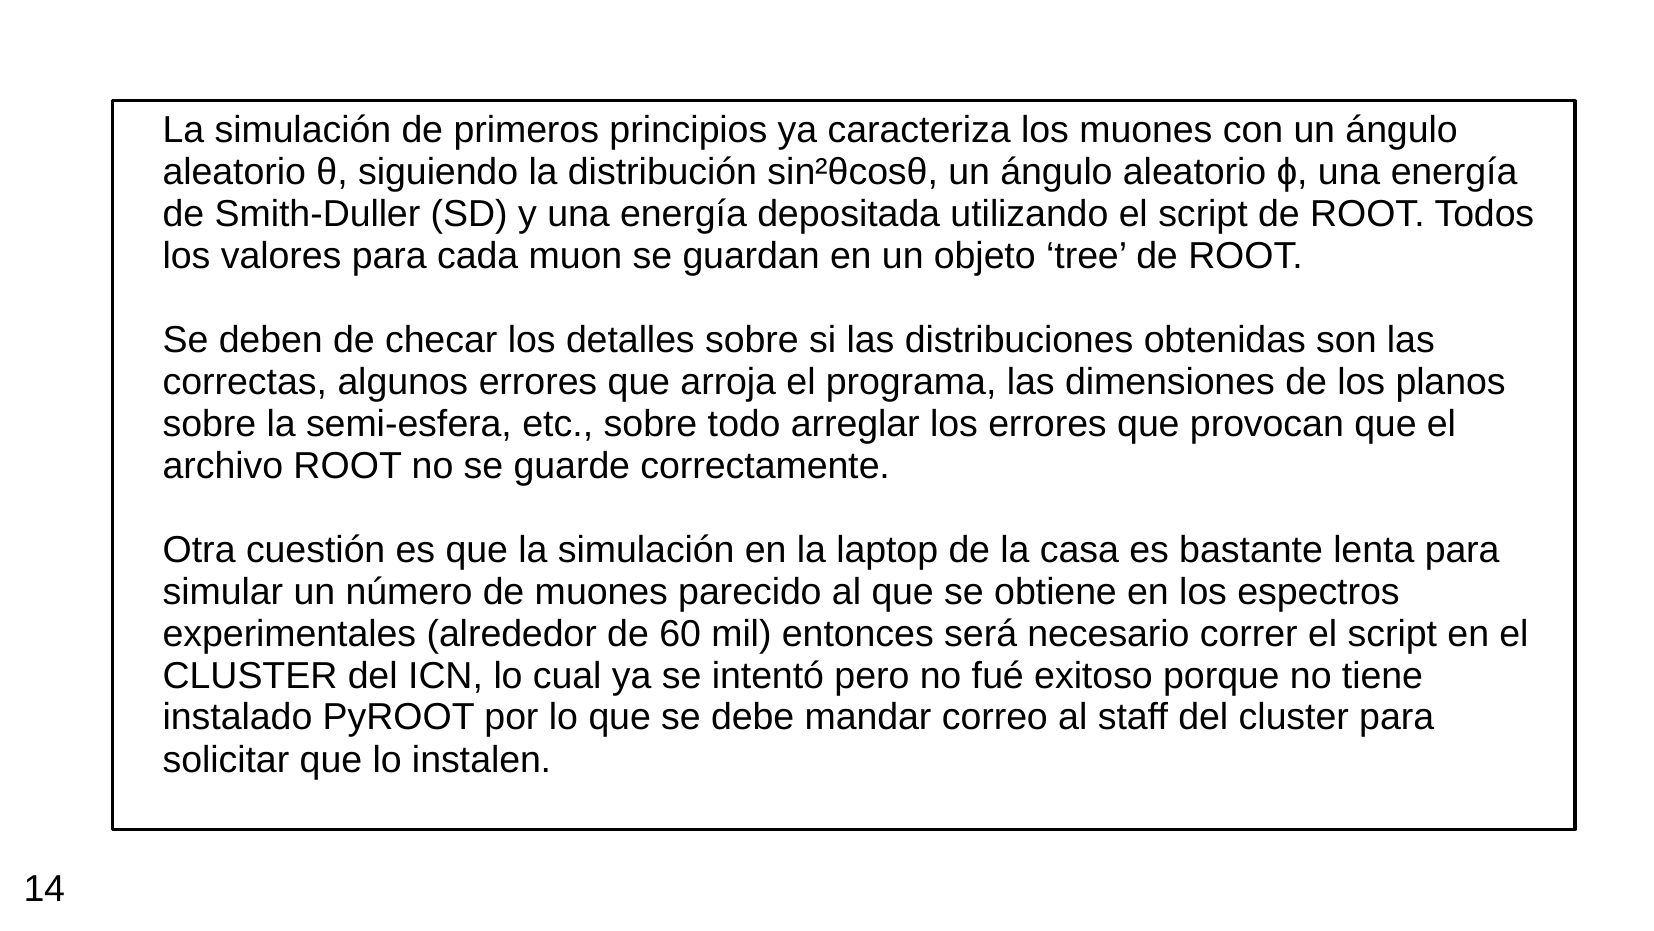

La simulación de primeros principios ya caracteriza los muones con un ángulo aleatorio θ, siguiendo la distribución sin²θcosθ, un ángulo aleatorio ɸ, una energía de Smith-Duller (SD) y una energía depositada utilizando el script de ROOT. Todos los valores para cada muon se guardan en un objeto ‘tree’ de ROOT.
Se deben de checar los detalles sobre si las distribuciones obtenidas son las correctas, algunos errores que arroja el programa, las dimensiones de los planos sobre la semi-esfera, etc., sobre todo arreglar los errores que provocan que el archivo ROOT no se guarde correctamente.
Otra cuestión es que la simulación en la laptop de la casa es bastante lenta para simular un número de muones parecido al que se obtiene en los espectros experimentales (alrededor de 60 mil) entonces será necesario correr el script en el CLUSTER del ICN, lo cual ya se intentó pero no fué exitoso porque no tiene instalado PyROOT por lo que se debe mandar correo al staff del cluster para solicitar que lo instalen.